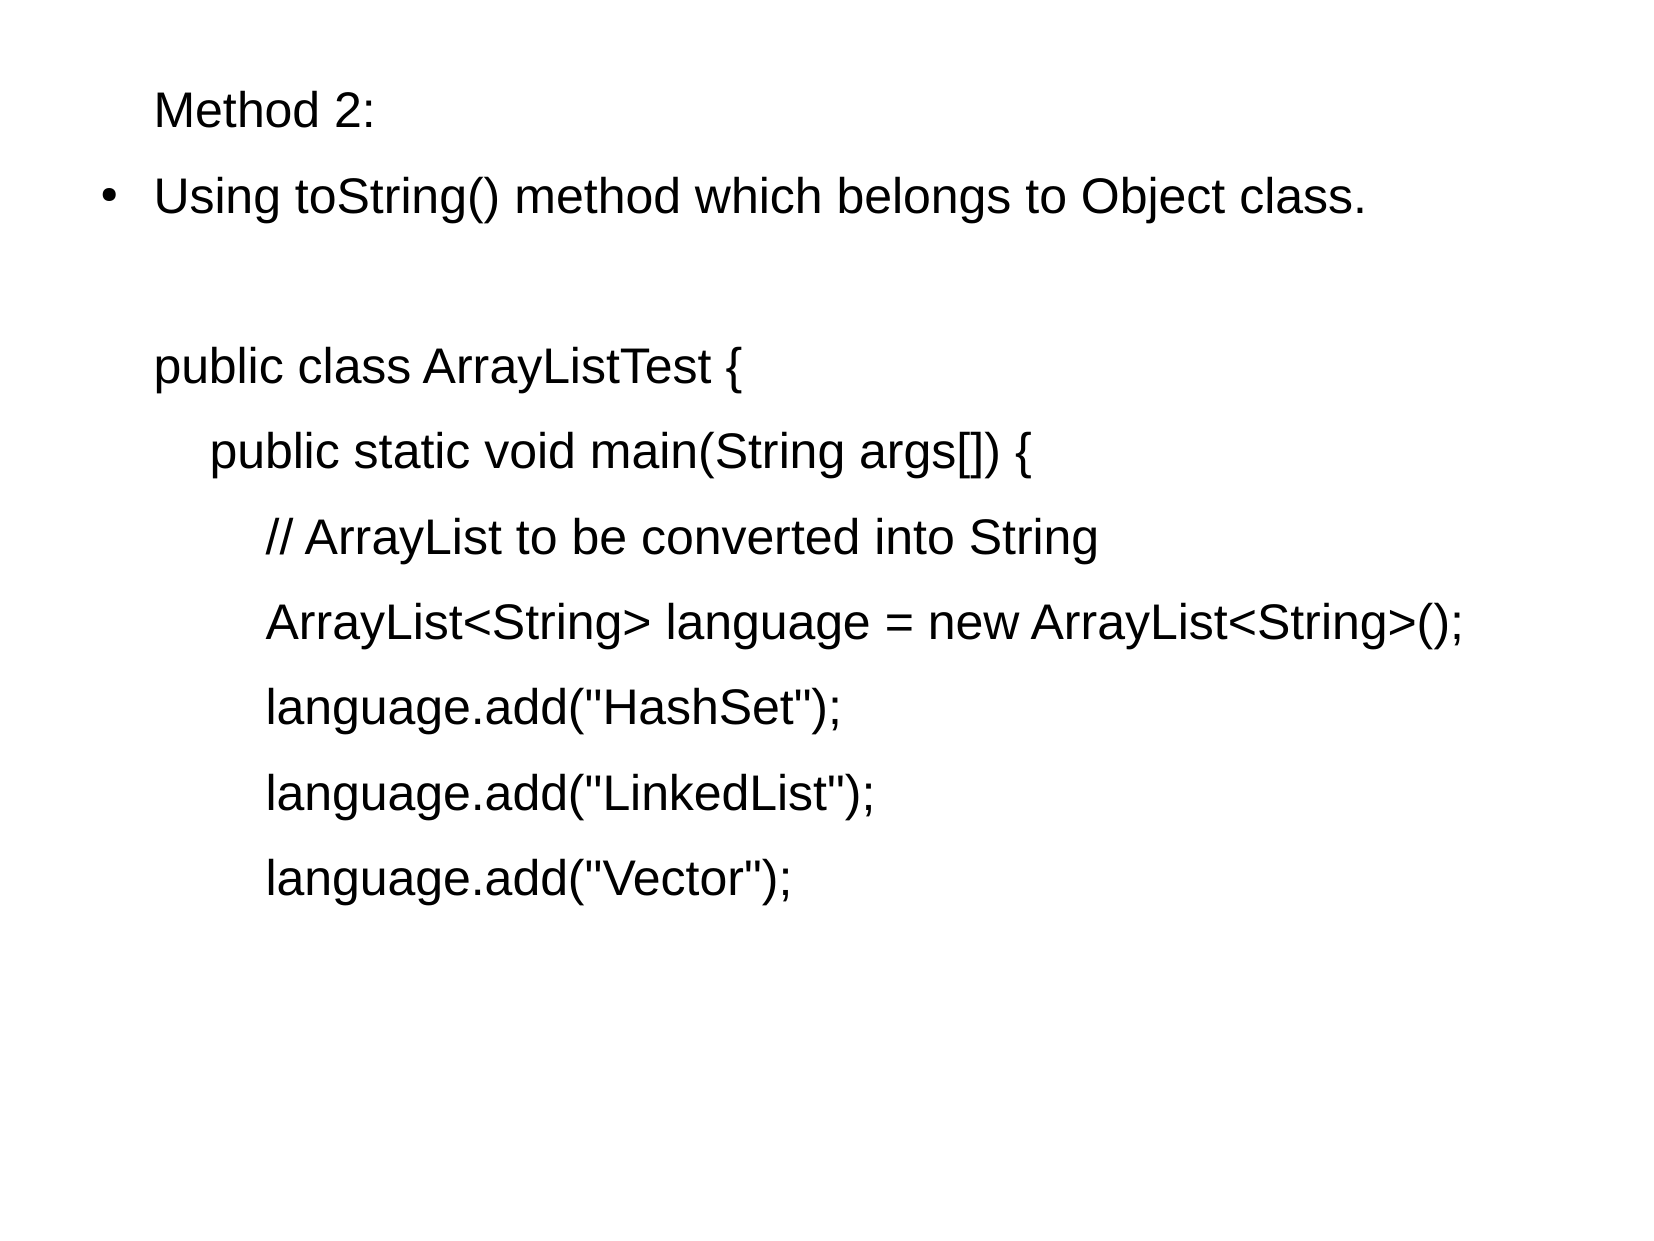

# Method 2:
Using toString() method which belongs to Object class.
public class ArrayListTest {
 public static void main(String args[]) {
 // ArrayList to be converted into String
 ArrayList<String> language = new ArrayList<String>();
 language.add("HashSet");
 language.add("LinkedList");
 language.add("Vector");